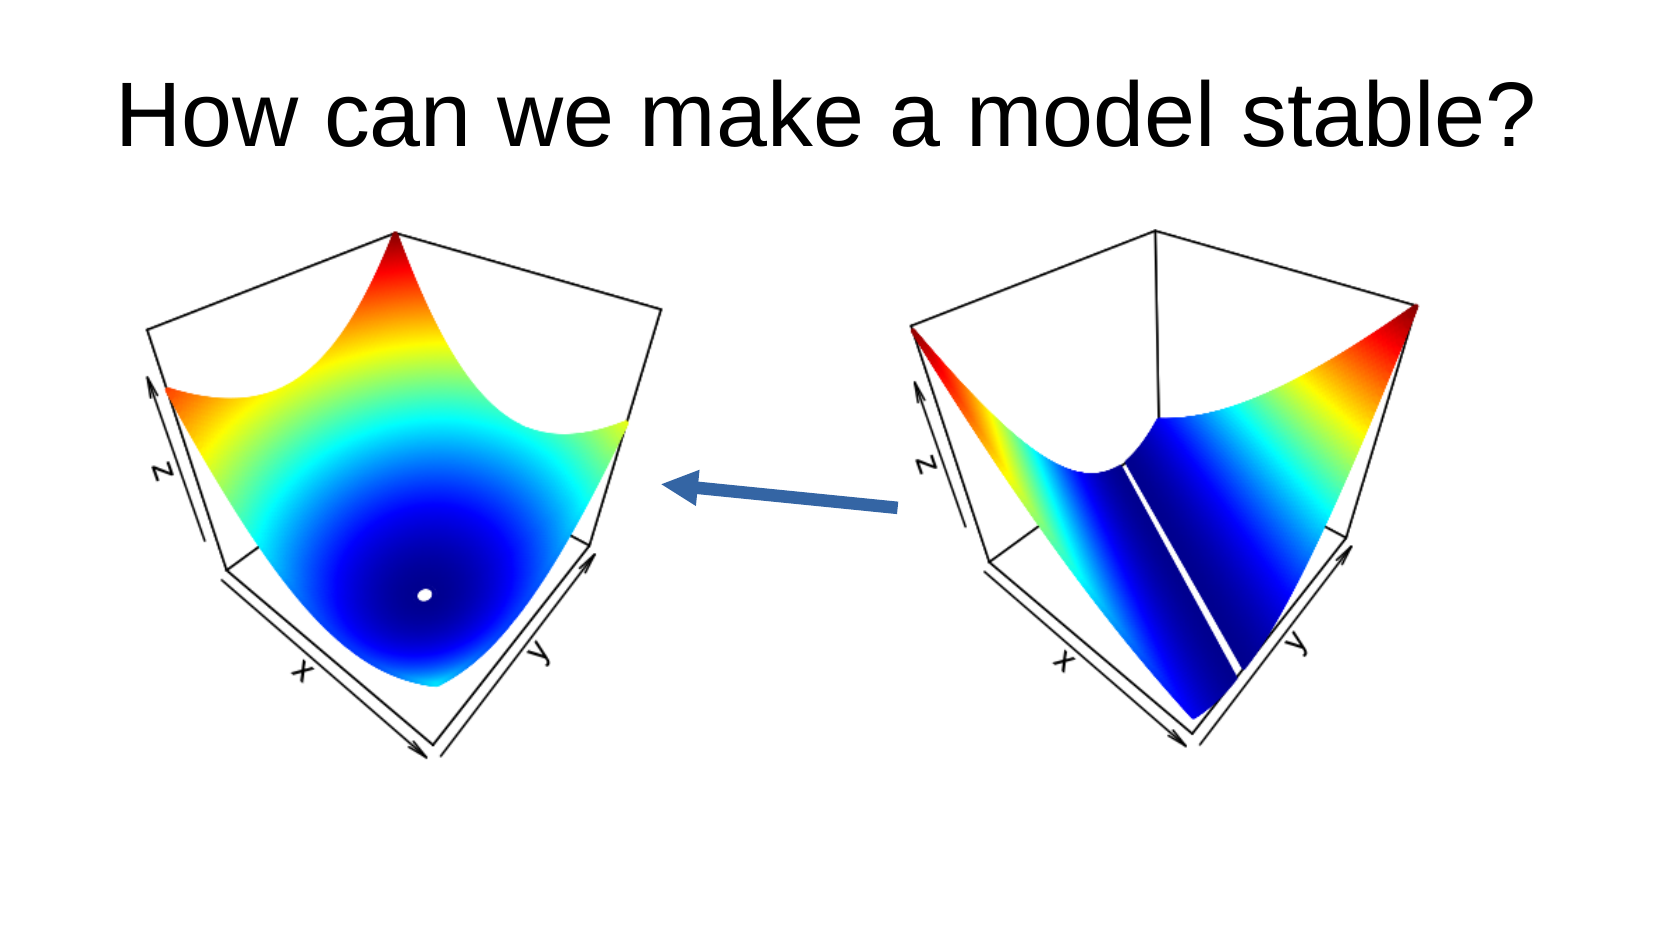

# How can we make a model stable?